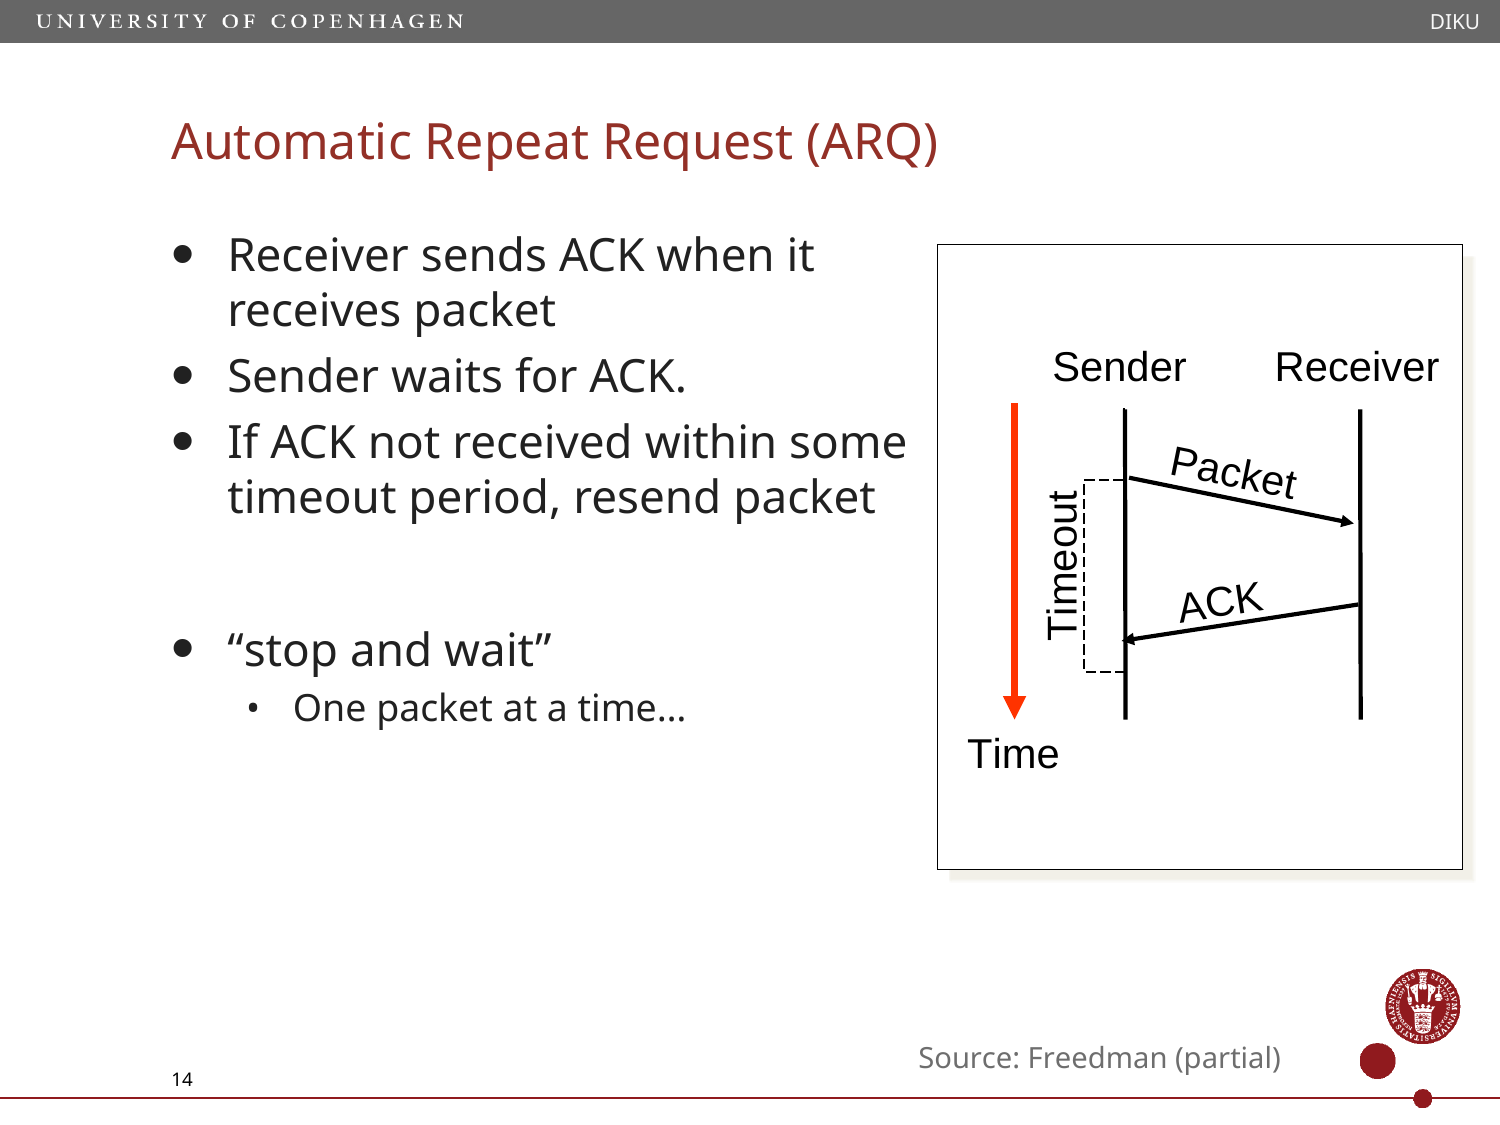

DIKU
# Automatic Repeat Request (ARQ)
Receiver sends ACK when it receives packet
Sender waits for ACK.
If ACK not received within some timeout period, resend packet
“stop and wait”
One packet at a time…
Sender
Receiver
Packet
Timeout
ACK
Time
Source: Freedman (partial)